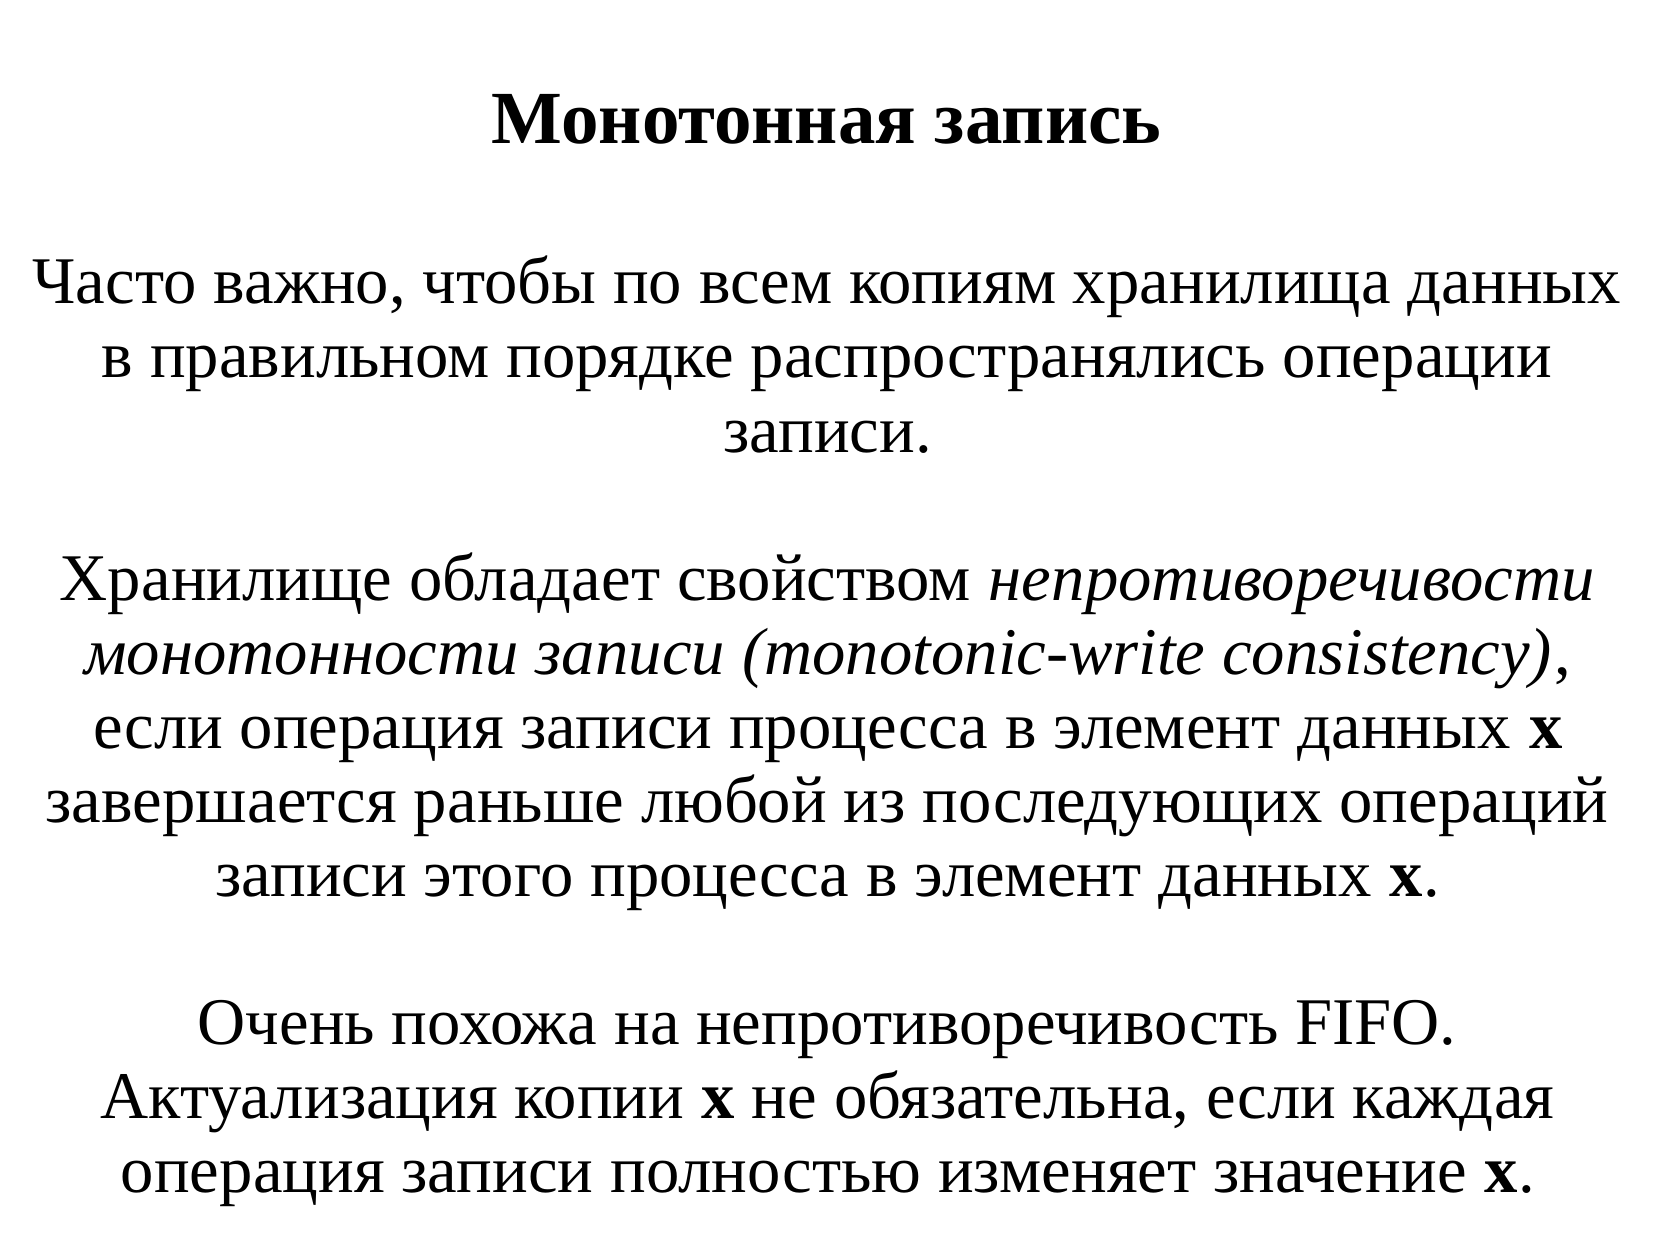

# Монотонная запись
Часто важно, чтобы по всем копиям хранилища данных в правильном порядке распространялись операции записи.
Хранилище обладает свойством непротиворечивости монотонности записи (monotonic-write consistency), если операция записи процесса в элемент данных x завершается раньше любой из последующих операций записи этого процесса в элемент данных x.
Очень похожа на непротиворечивость FIFO.
Актуализация копии x не обязательна, если каждая операция записи полностью изменяет значение x.